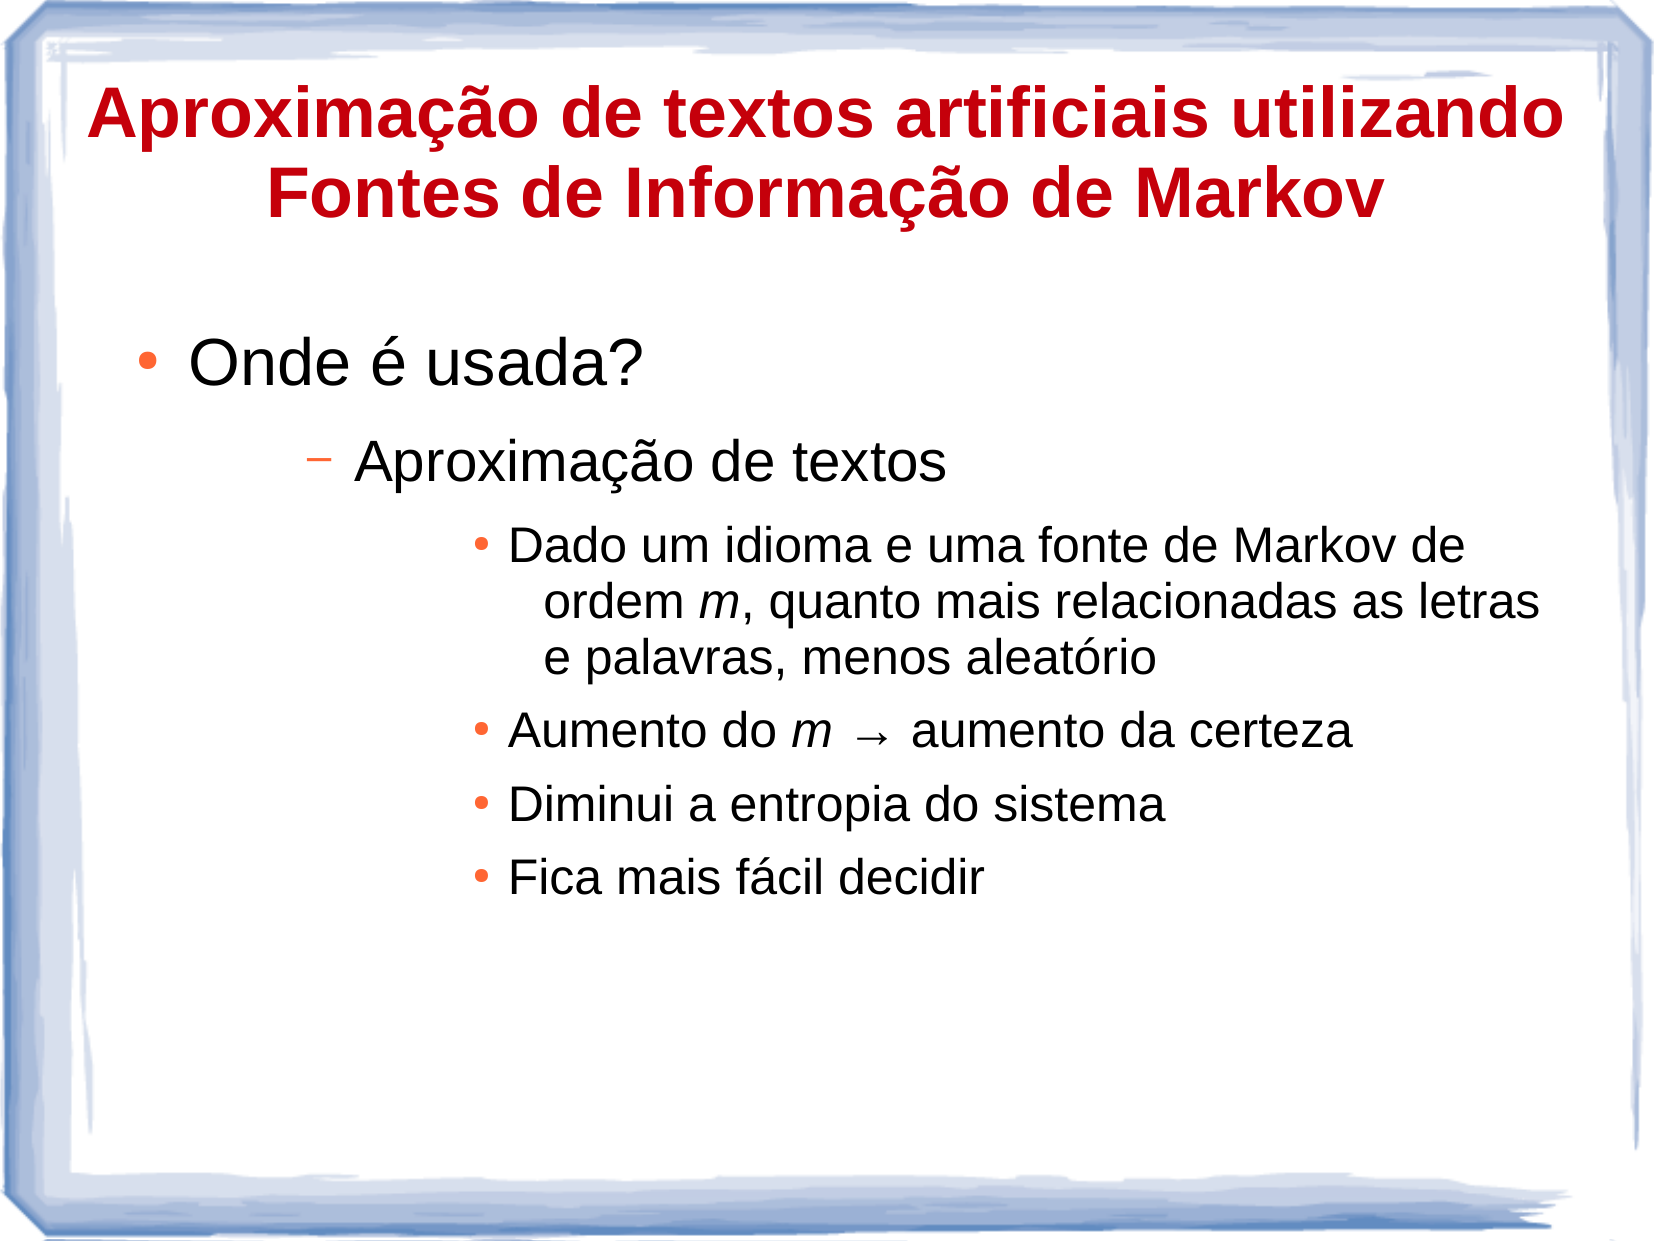

# Aproximação de textos artificiais utilizando Fontes de Informação de Markov
Onde é usada?
Aproximação de textos
Dado um idioma e uma fonte de Markov de ordem m, quanto mais relacionadas as letras e palavras, menos aleatório
Aumento do m → aumento da certeza
Diminui a entropia do sistema
Fica mais fácil decidir